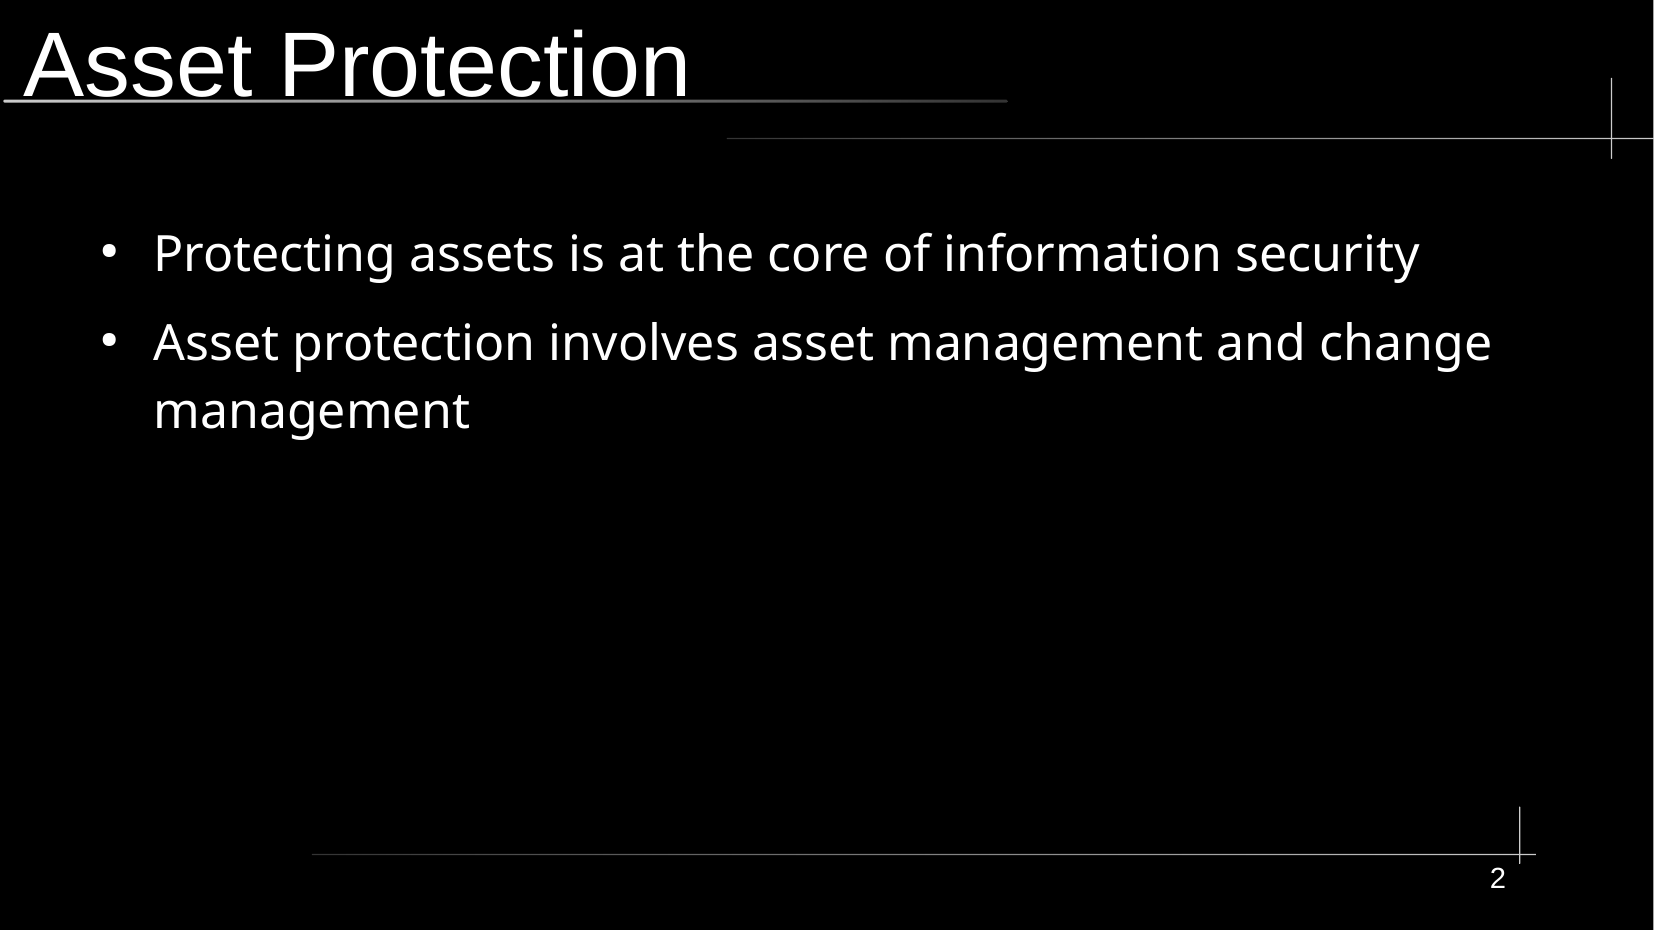

# Asset Protection
Protecting assets is at the core of information security
Asset protection involves asset management and change management
2